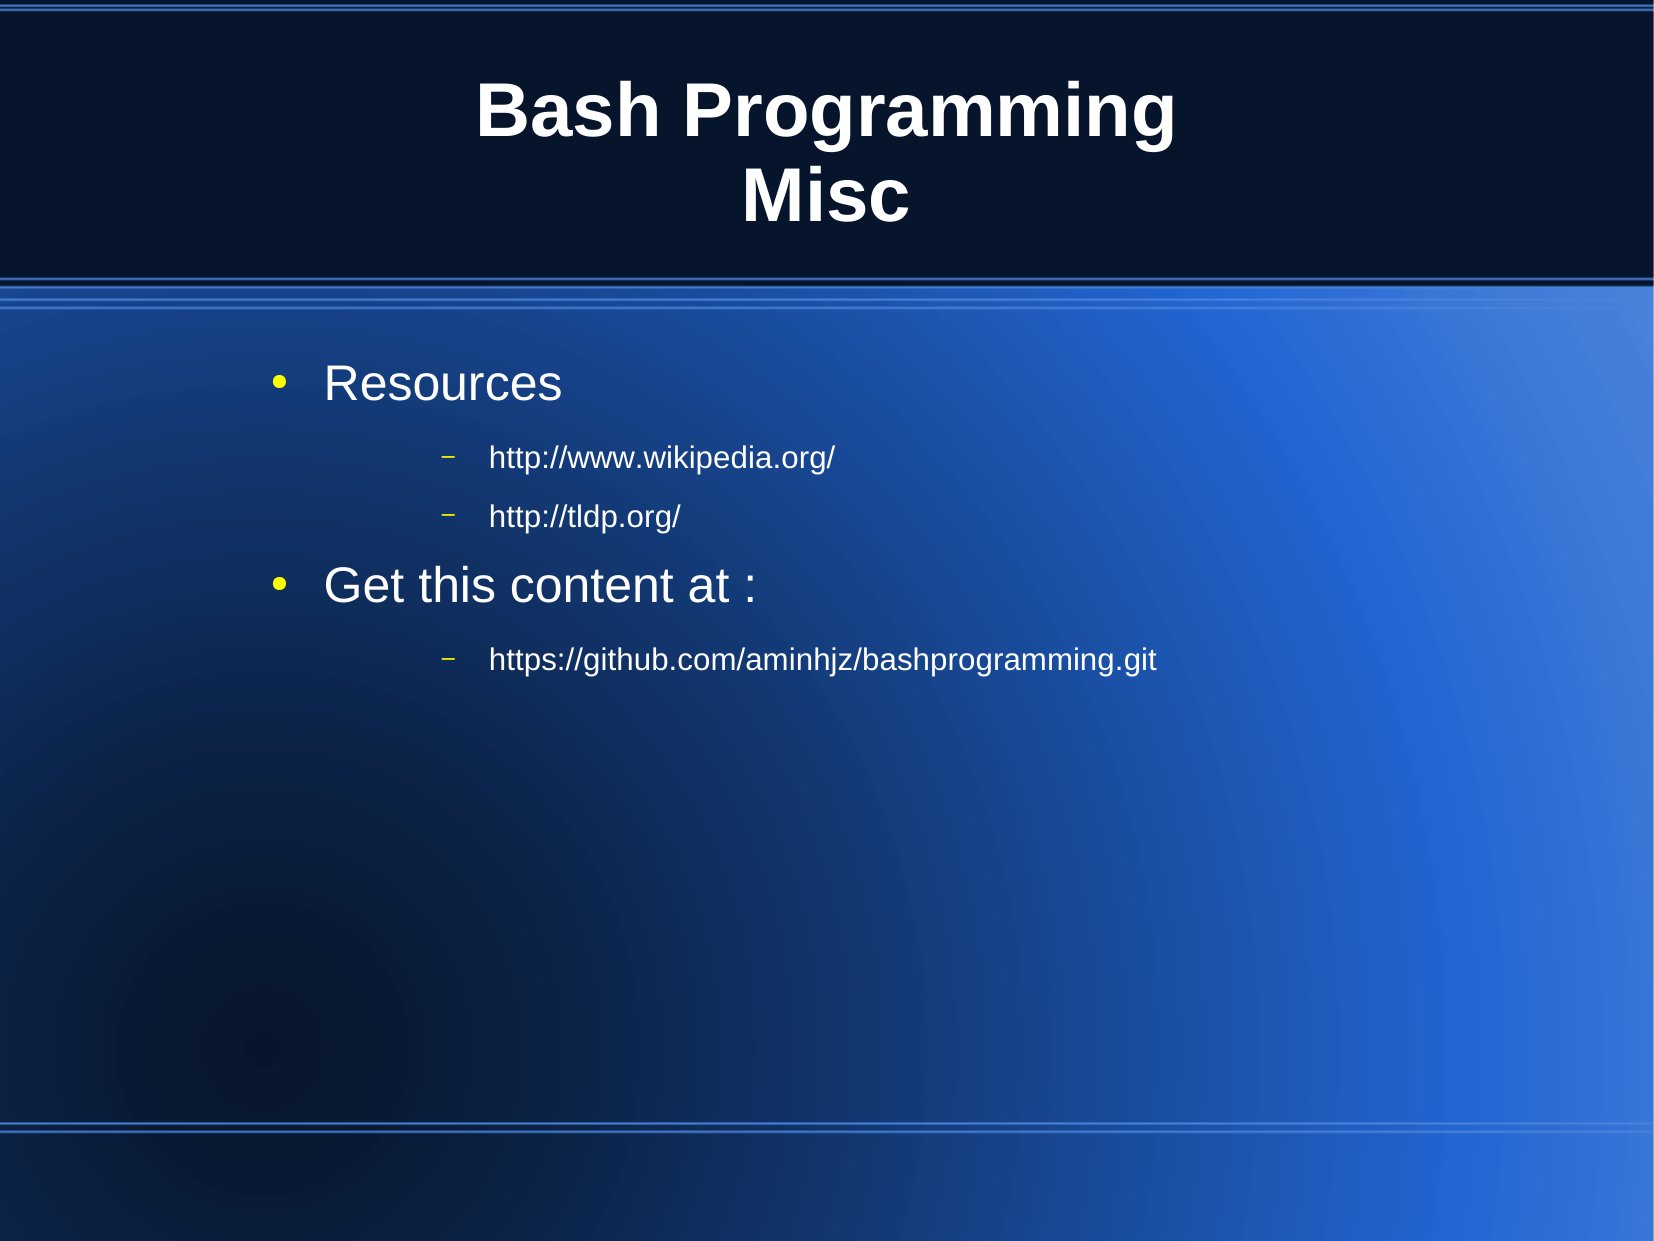

# Bash Programming Misc
Resources
http://www.wikipedia.org/
http://tldp.org/
Get this content at :
https://github.com/aminhjz/bashprogramming.git